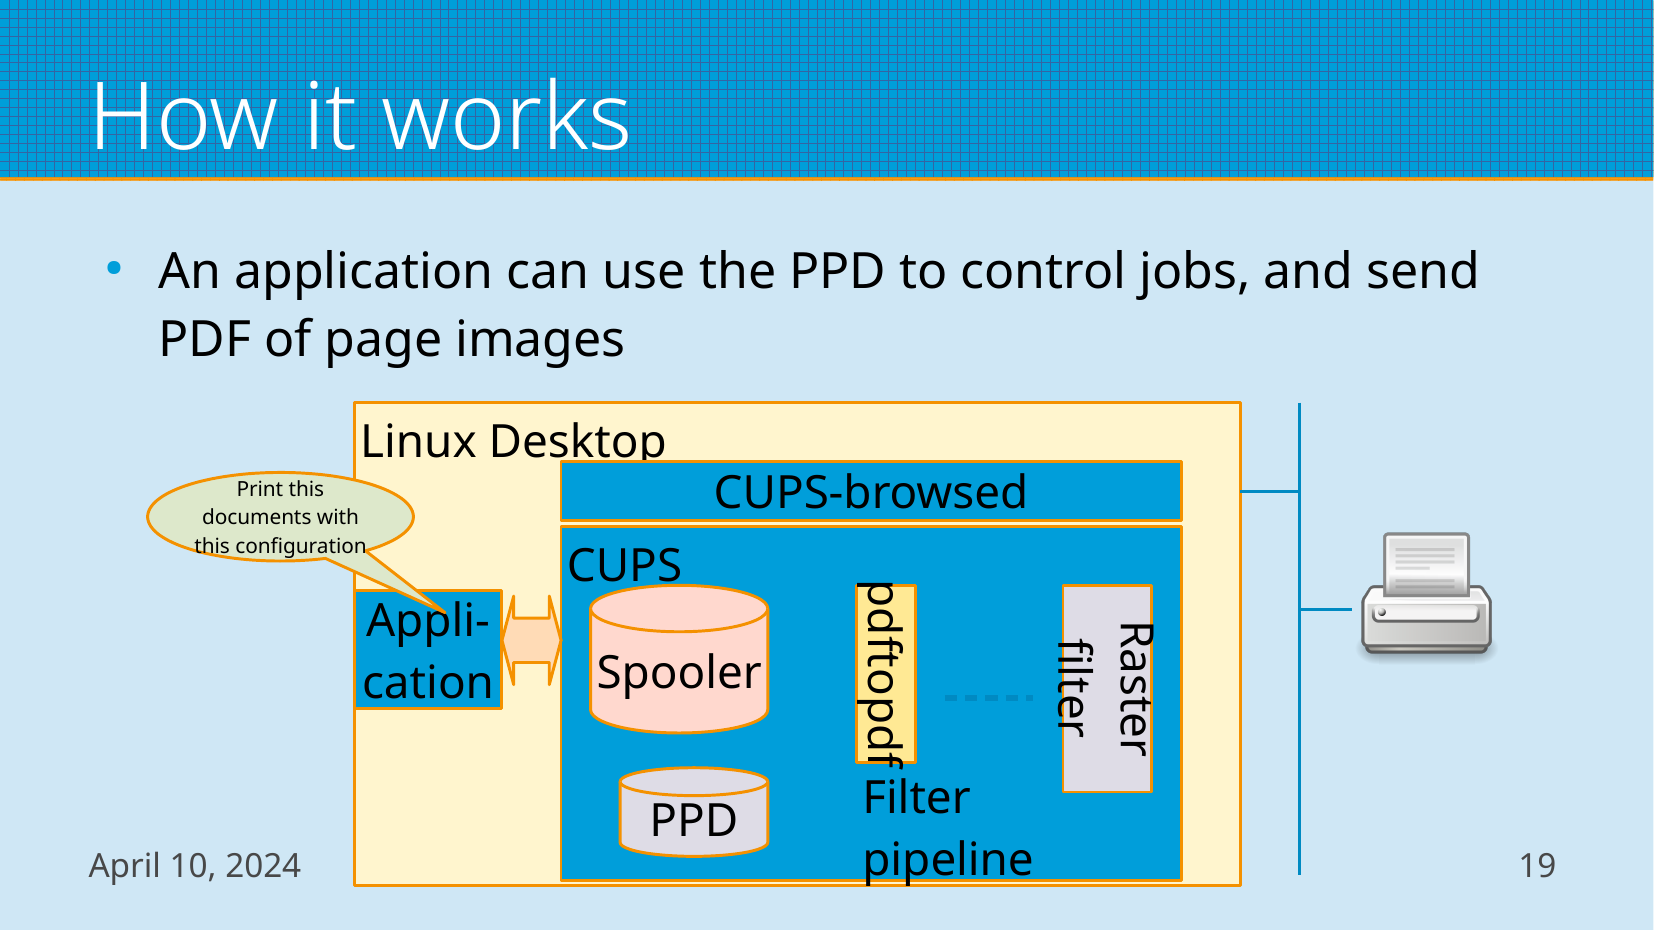

# How it works
An application can use the PPD to control jobs, and send PDF of page images
Linux Desktop
CUPS-browsed
Print this documents with this configuration
CUPS
Spooler
Appli-
cation
pdftopdf
Raster
filter
Filter pipeline
PPD
April 10, 2024
FOSSASIA Summit 2024
19